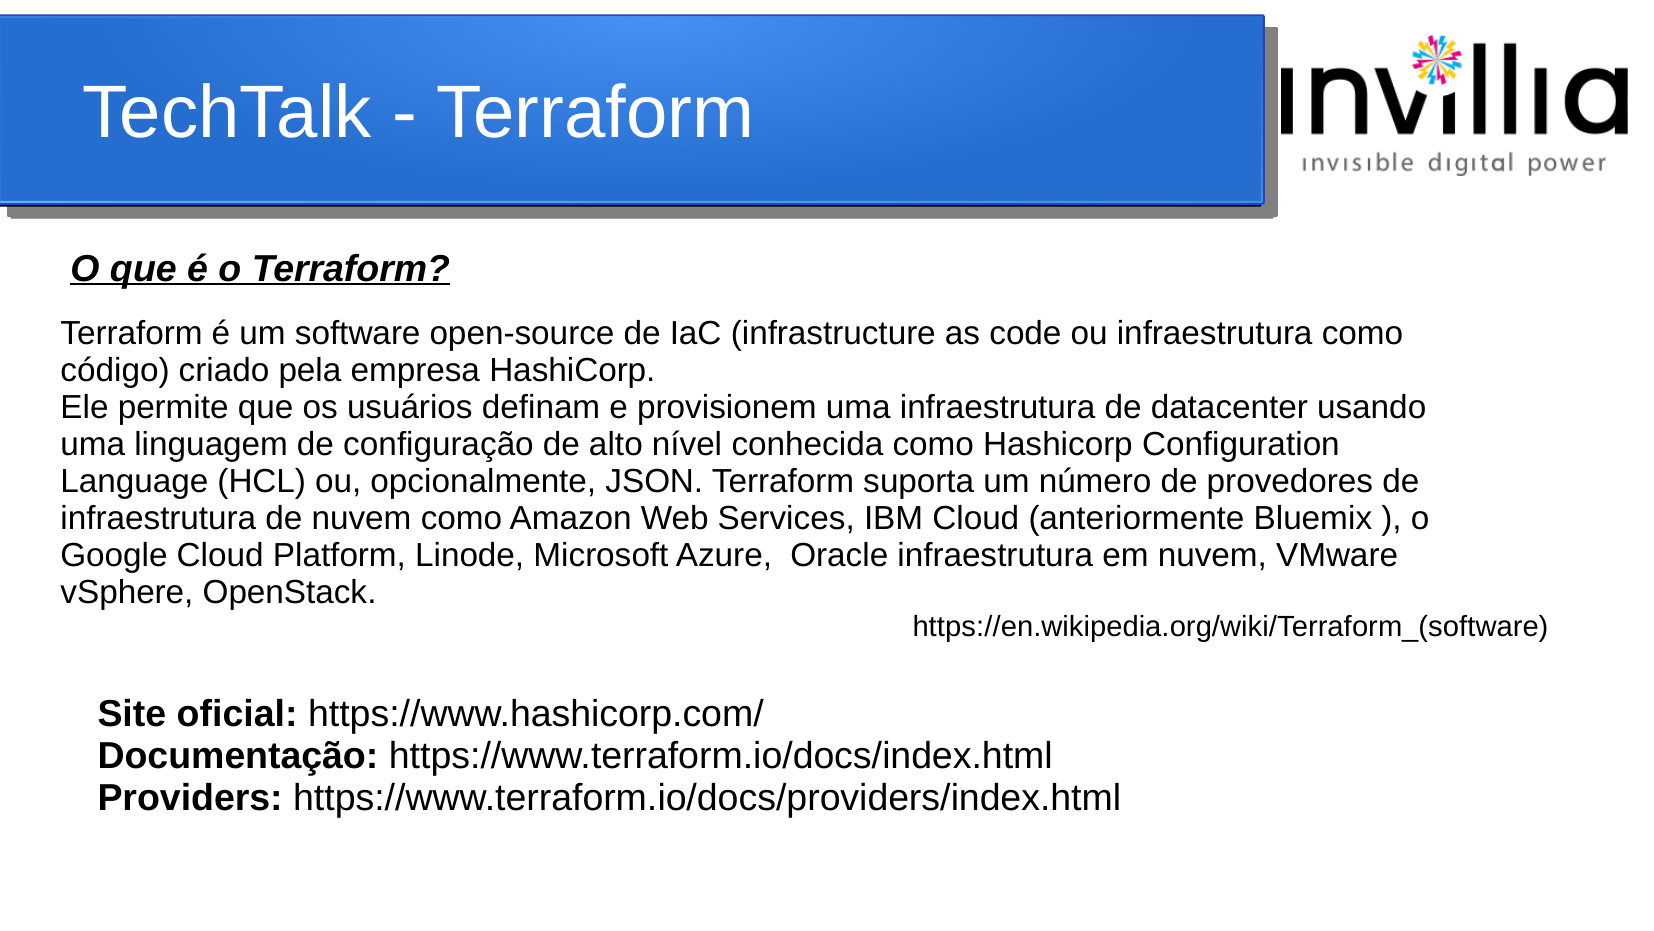

# TechTalk - Terraform
O que é o Terraform?
Terraform é um software open-source de IaC (infrastructure as code ou infraestrutura como código) criado pela empresa HashiCorp.
Ele permite que os usuários definam e provisionem uma infraestrutura de datacenter usando uma linguagem de configuração de alto nível conhecida como Hashicorp Configuration Language (HCL) ou, opcionalmente, JSON. Terraform suporta um número de provedores de infraestrutura de nuvem como Amazon Web Services, IBM Cloud (anteriormente Bluemix ), o Google Cloud Platform, Linode, Microsoft Azure, Oracle infraestrutura em nuvem, VMware vSphere, OpenStack.
https://en.wikipedia.org/wiki/Terraform_(software)
Site oficial: https://www.hashicorp.com/
Documentação: https://www.terraform.io/docs/index.html
Providers: https://www.terraform.io/docs/providers/index.html